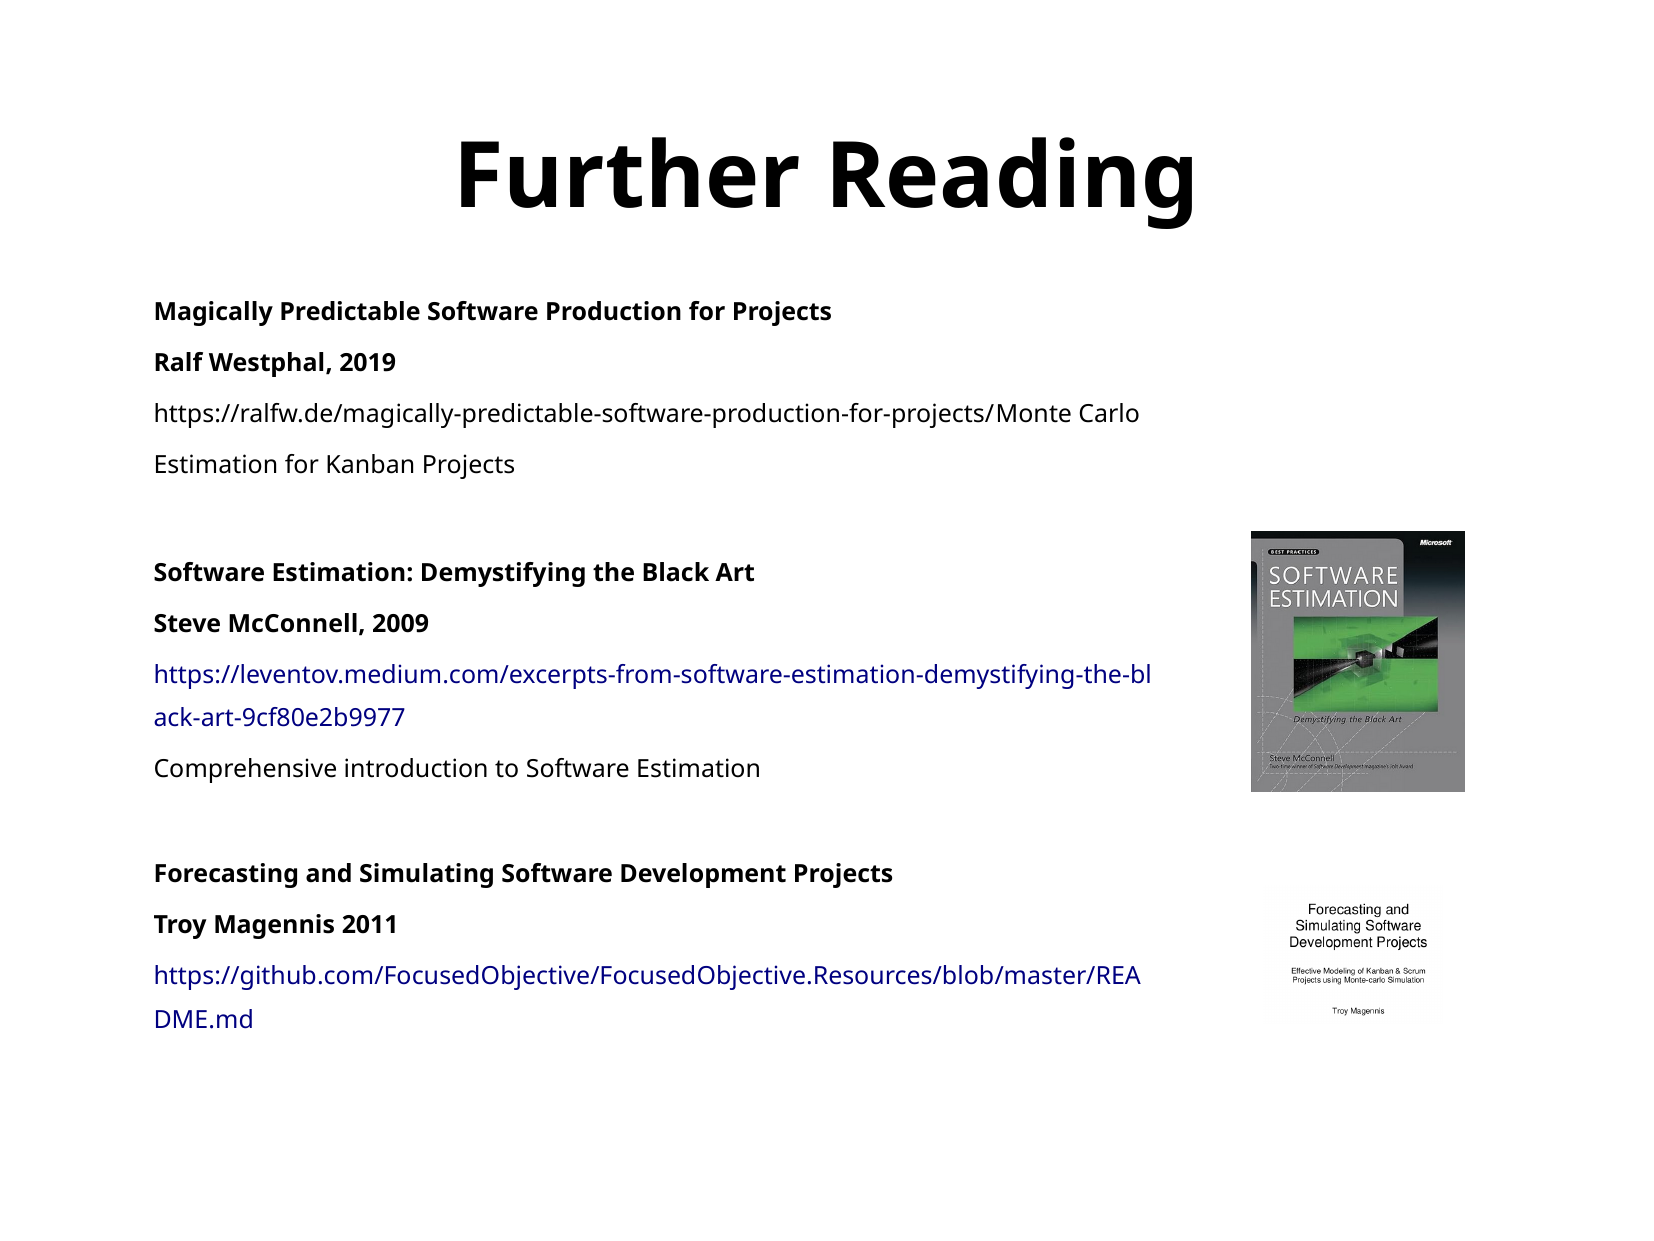

# Further Reading
Magically Predictable Software Production for Projects
Ralf Westphal, 2019https://ralfw.de/magically-predictable-software-production-for-projects/Monte Carlo Estimation for Kanban Projects
Software Estimation: Demystifying the Black Art
Steve McConnell, 2009
https://leventov.medium.com/excerpts-from-software-estimation-demystifying-the-black-art-9cf80e2b9977
Comprehensive introduction to Software Estimation
Forecasting and Simulating Software Development Projects
Troy Magennis 2011
https://github.com/FocusedObjective/FocusedObjective.Resources/blob/master/README.md